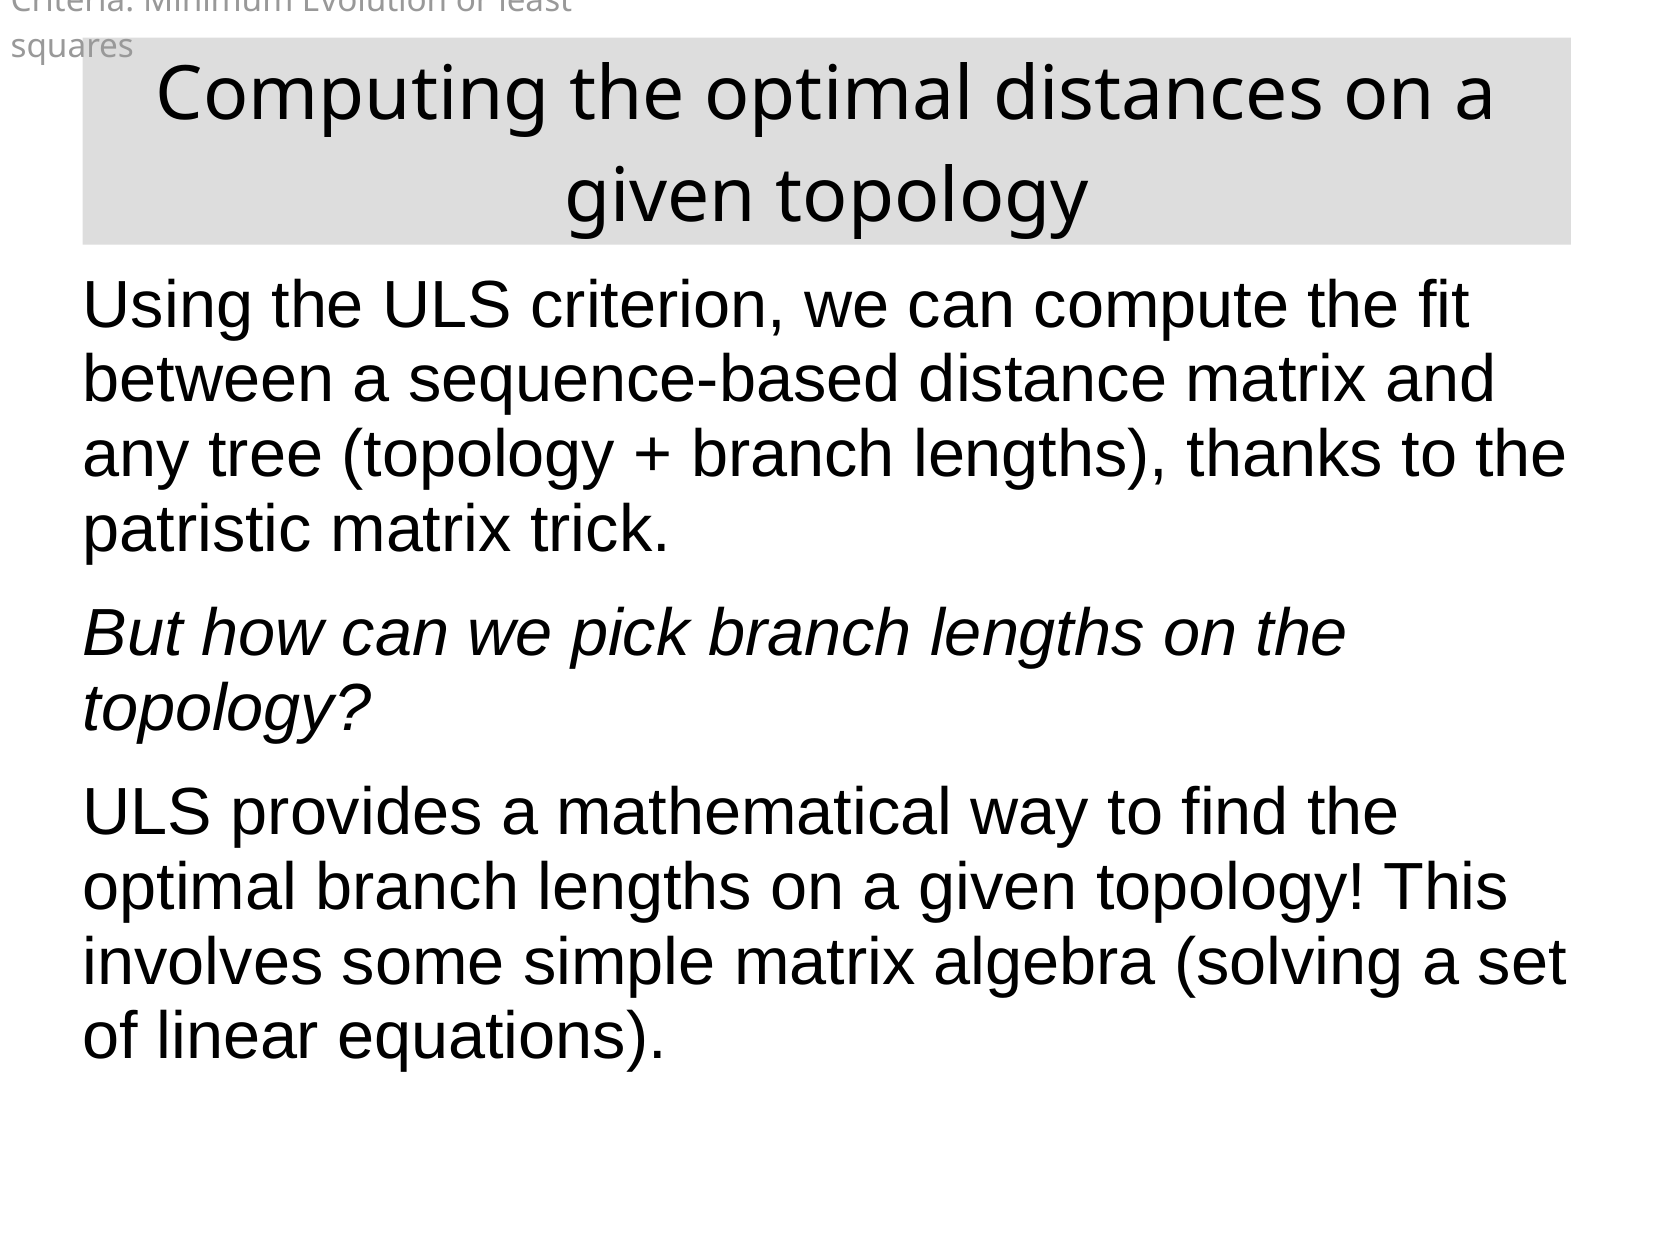

Criteria: Minimum Evolution or least squares
# Computing the optimal distances on a given topology
Using the ULS criterion, we can compute the fit between a sequence-based distance matrix and any tree (topology + branch lengths), thanks to the patristic matrix trick.
But how can we pick branch lengths on the topology?
ULS provides a mathematical way to find the optimal branch lengths on a given topology! This involves some simple matrix algebra (solving a set of linear equations).